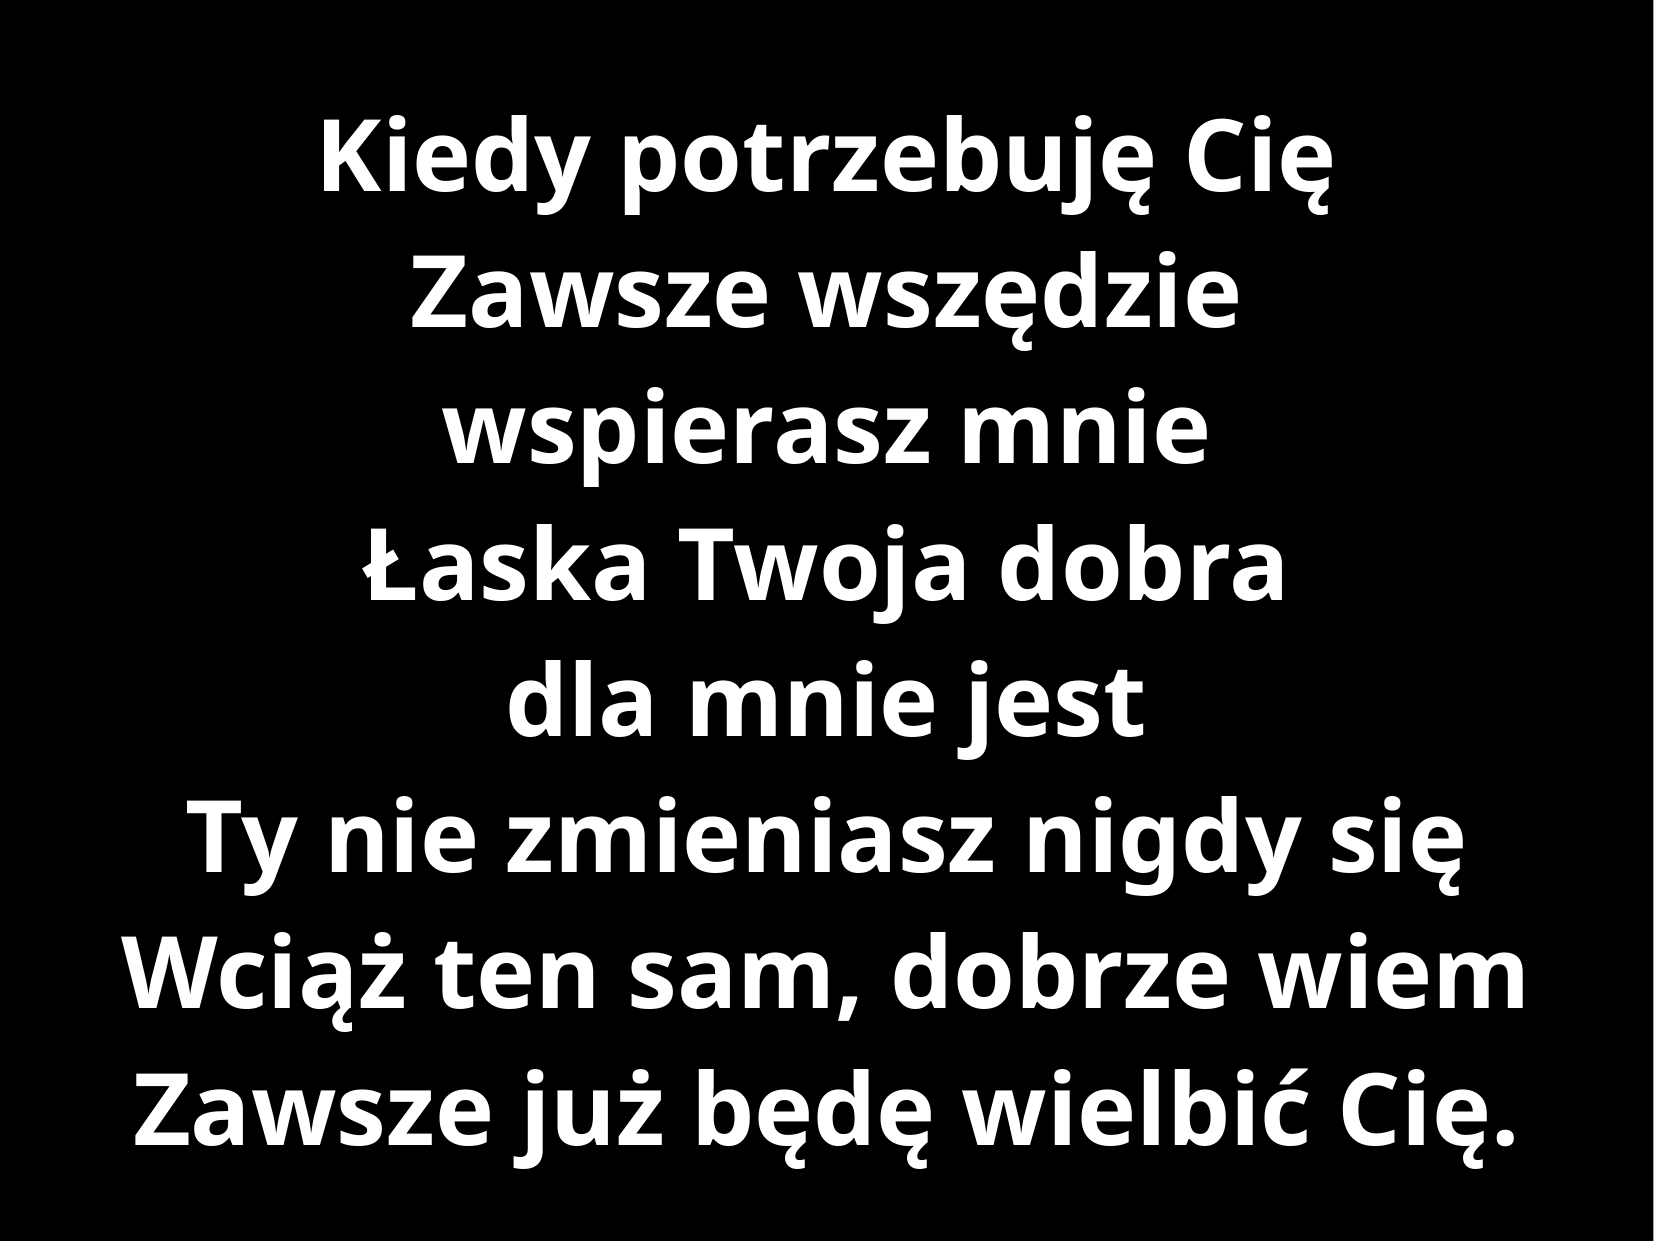

# Kiedy potrzebuję Cię Zawsze wszędzie wspierasz mnie Łaska Twoja dobra dla mnie jest Ty nie zmieniasz nigdy się Wciąż ten sam, dobrze wiem Zawsze już będę wielbić Cię.